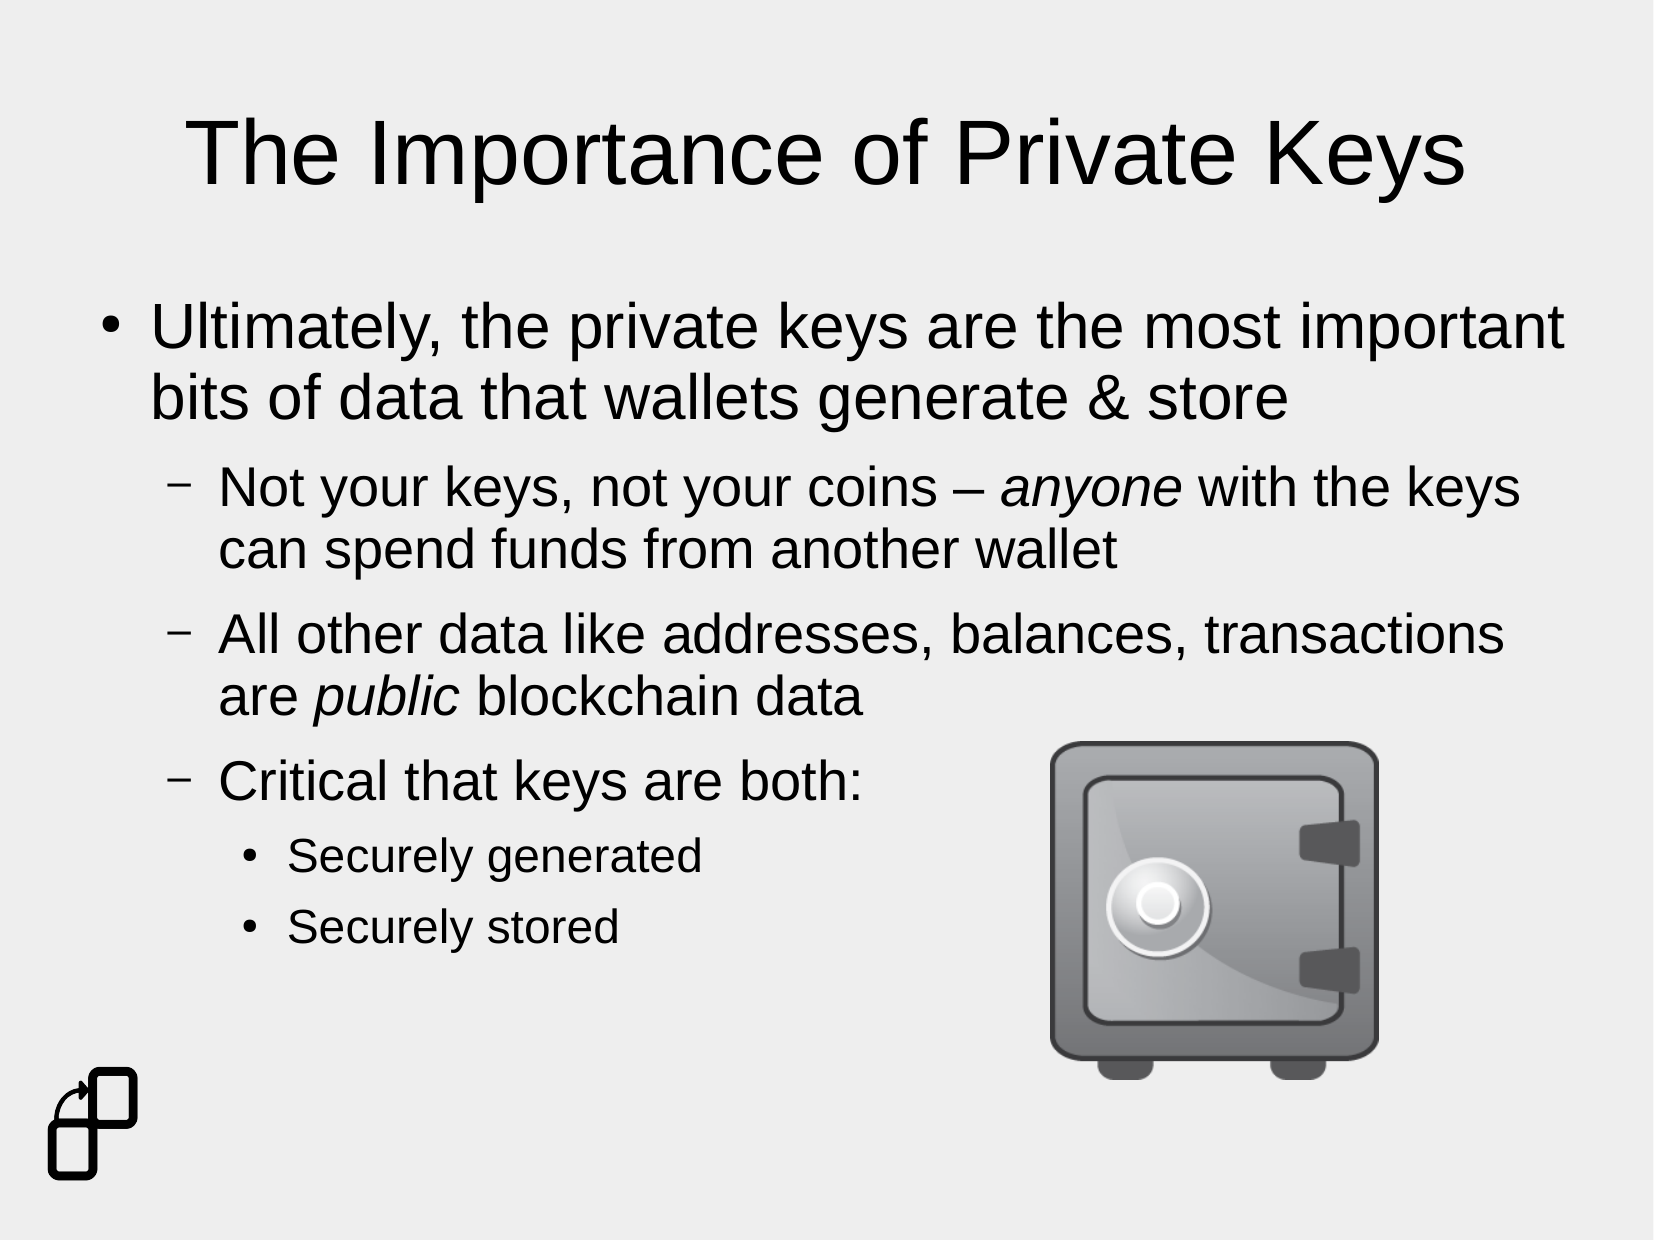

The Importance of Private Keys
# Ultimately, the private keys are the most important bits of data that wallets generate & store
Not your keys, not your coins – anyone with the keys can spend funds from another wallet
All other data like addresses, balances, transactions are public blockchain data
Critical that keys are both:
Securely generated
Securely stored